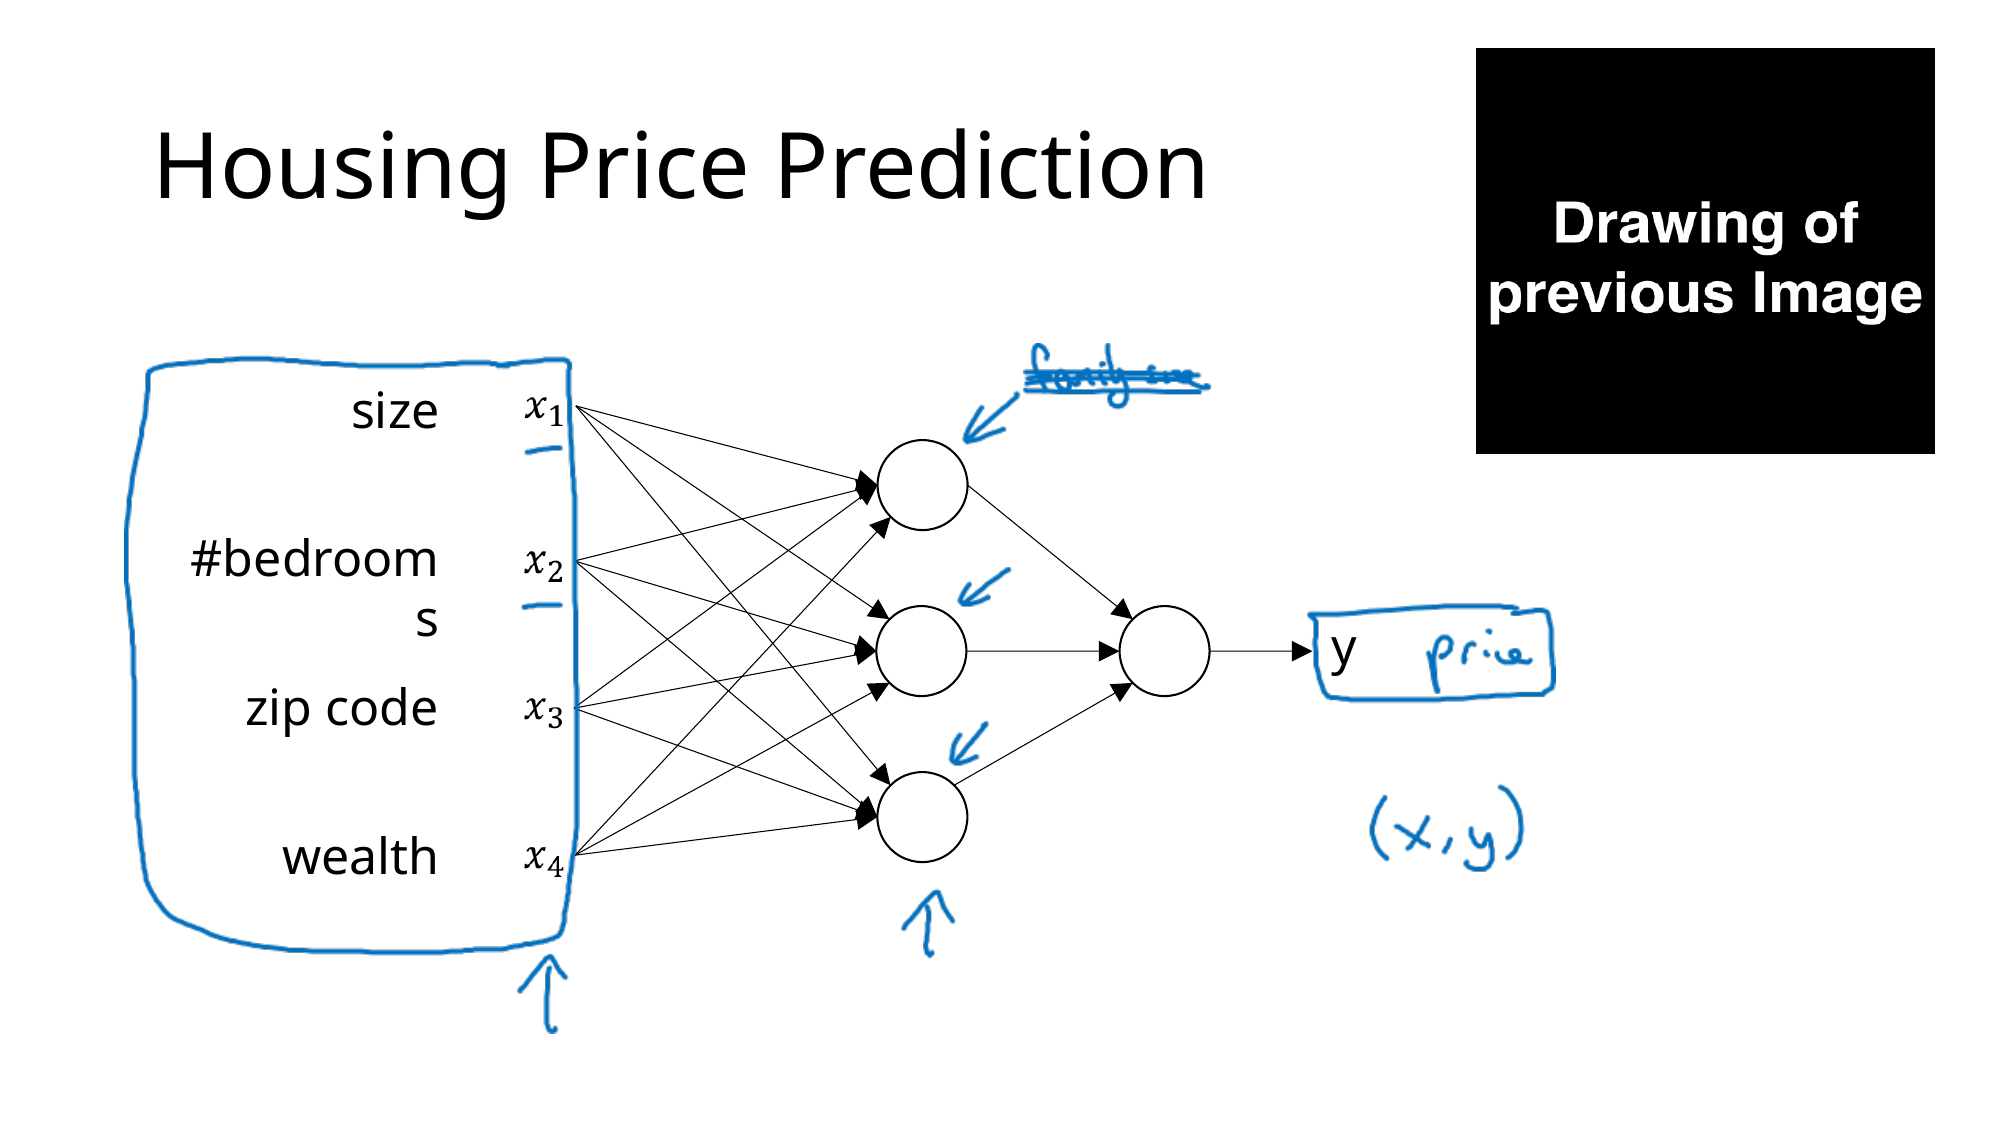

# Housing Price Prediction
size
#bedrooms
y
zip code
wealth